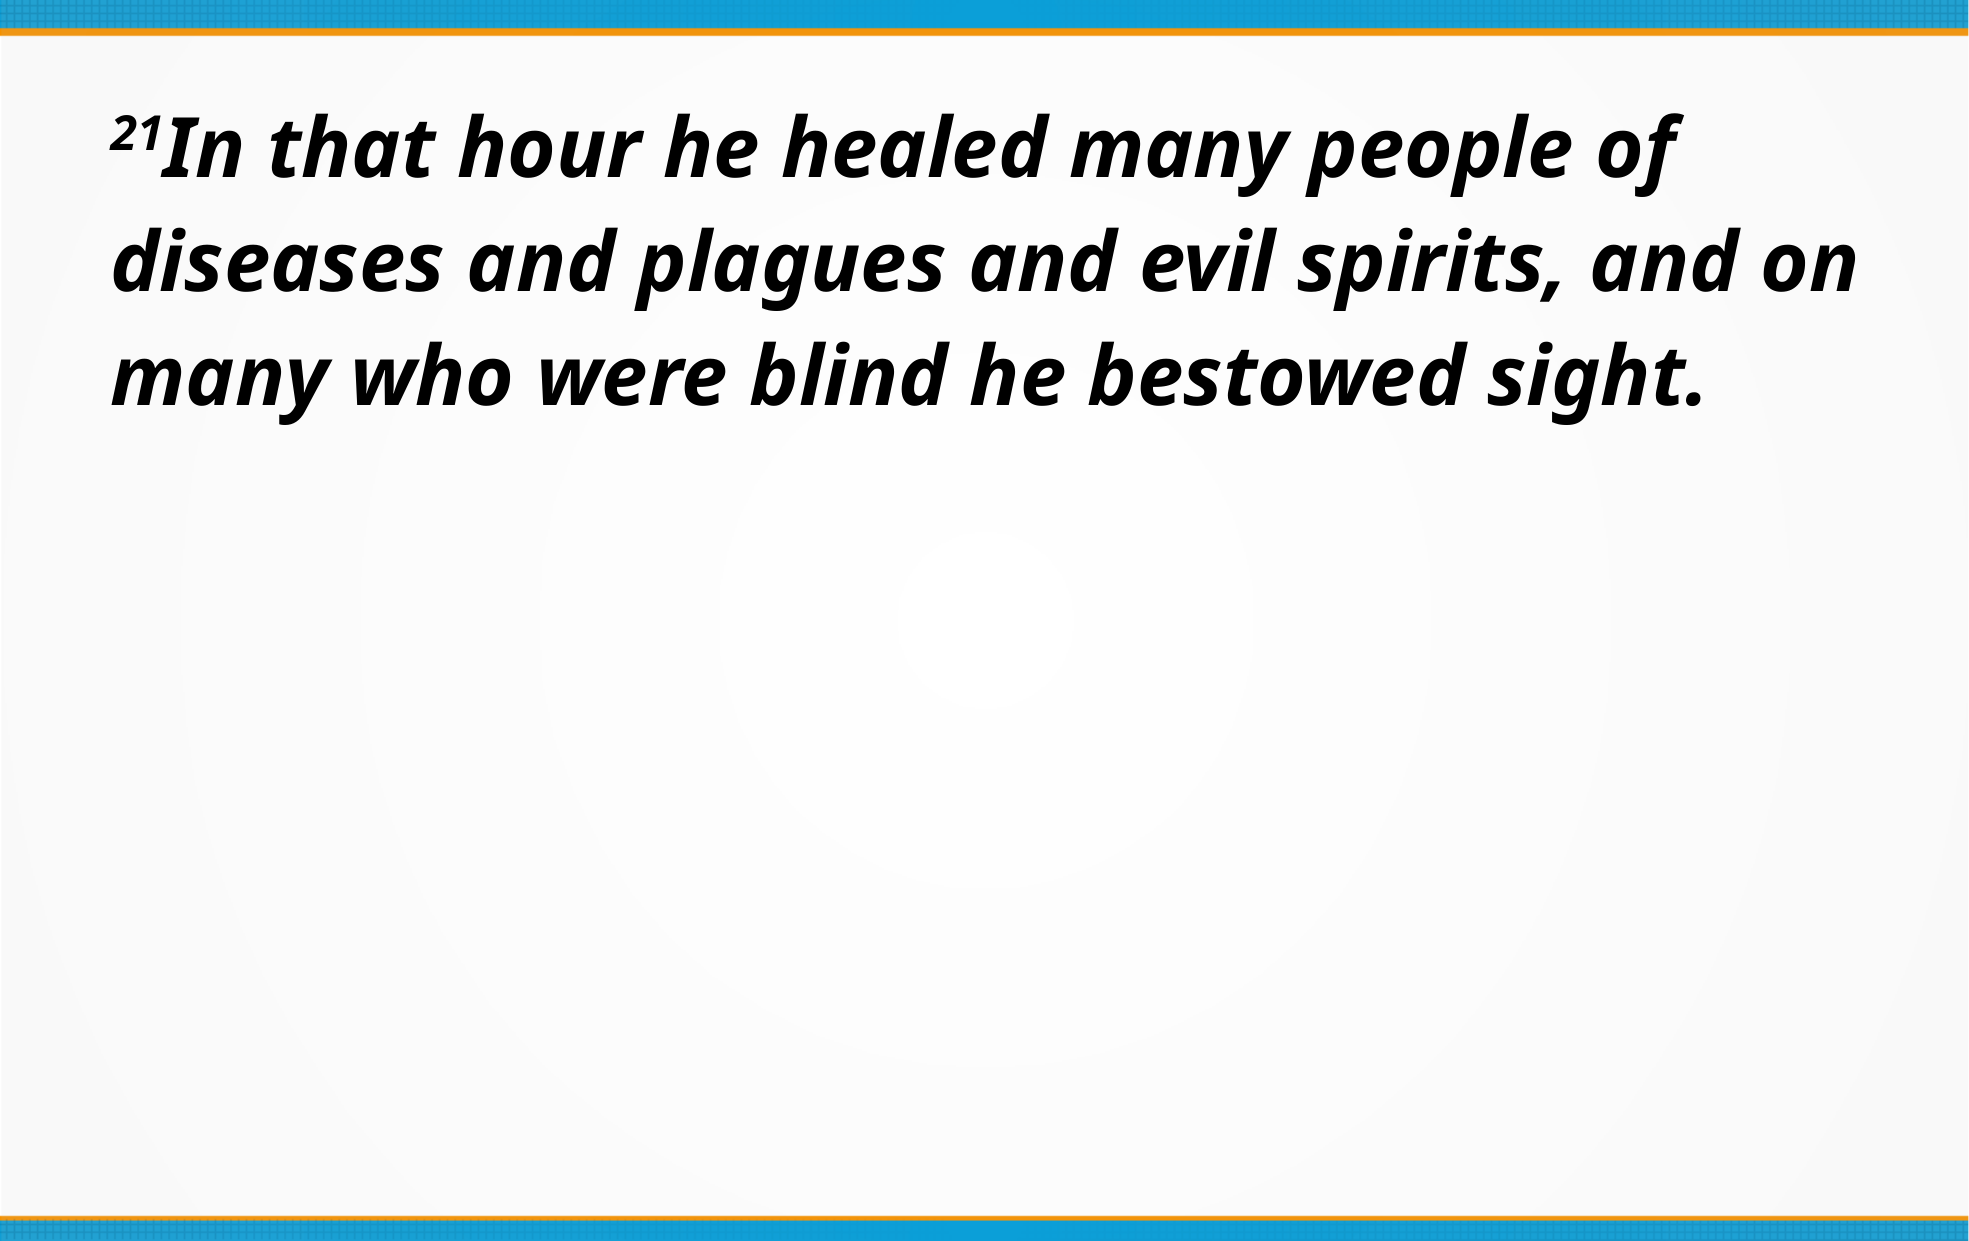

# 21In that hour he healed many people of diseases and plagues and evil spirits, and on many who were blind he bestowed sight.